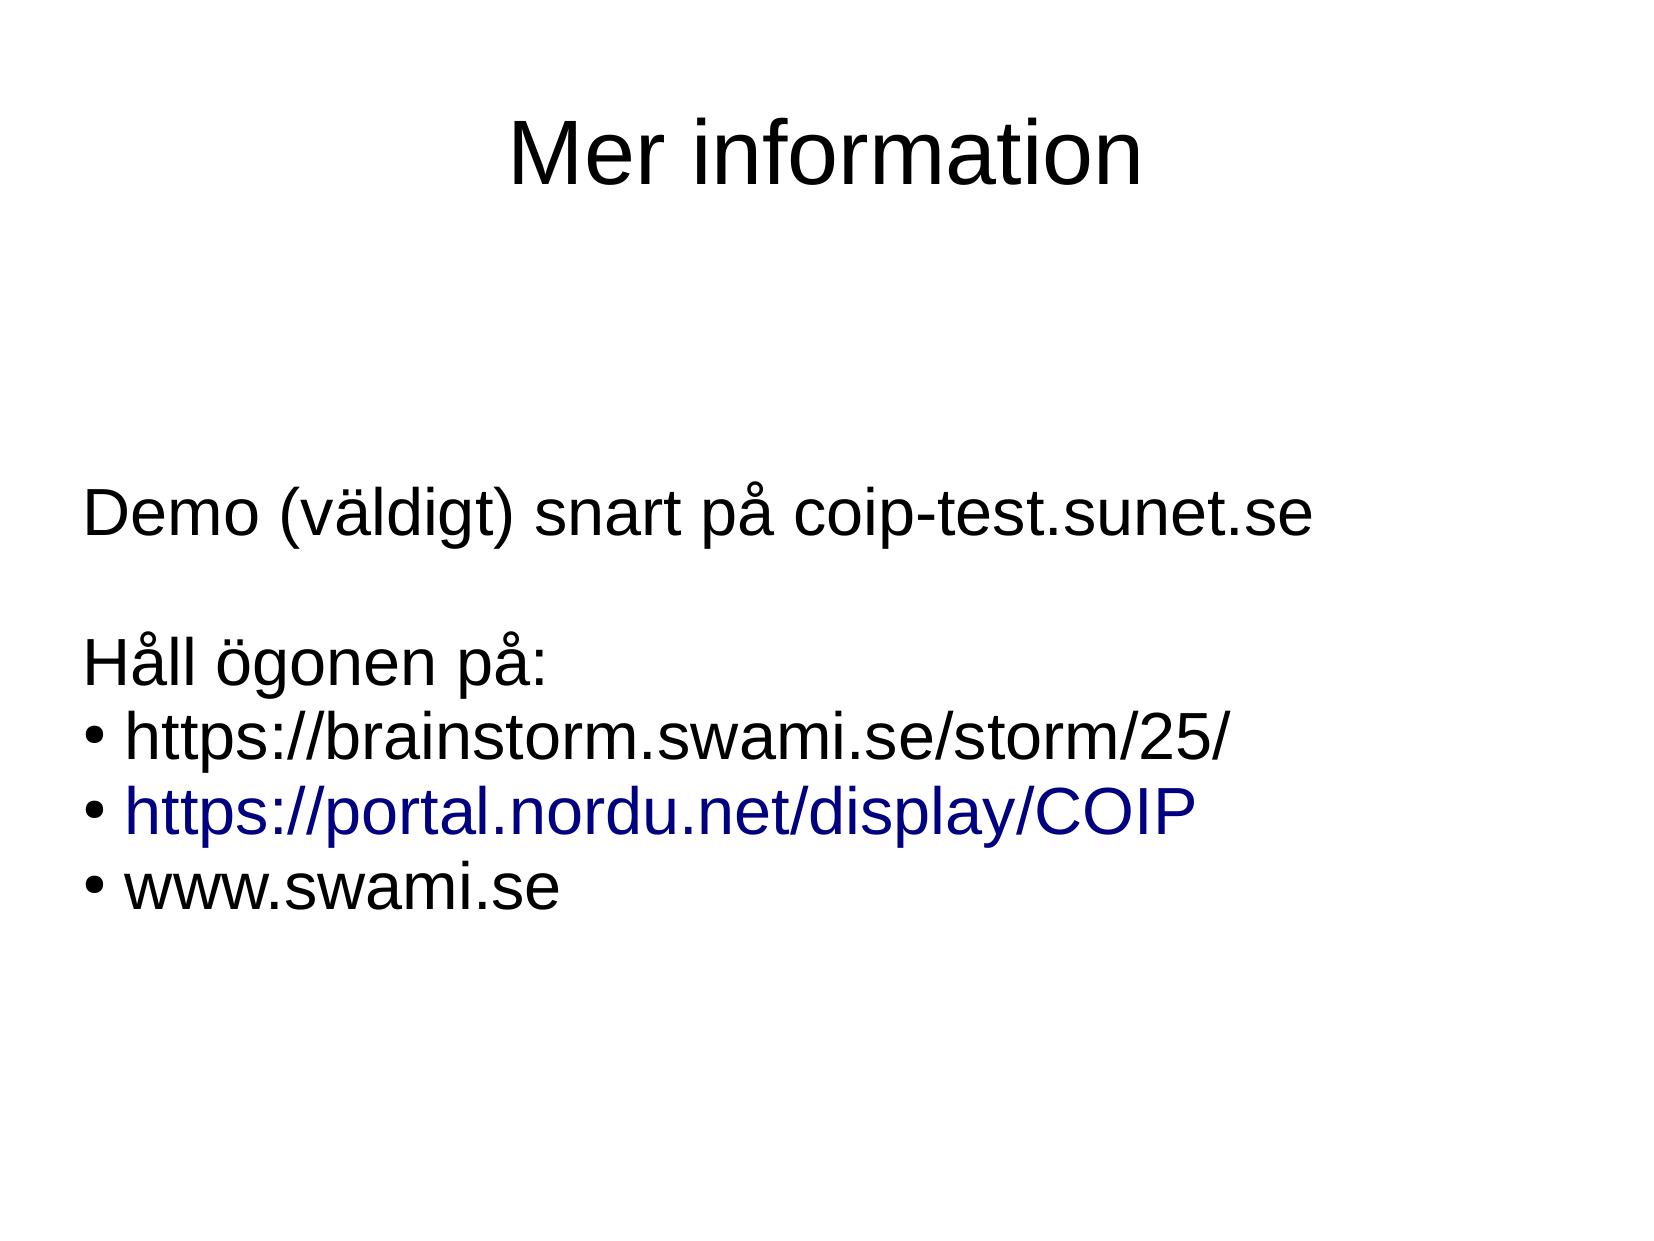

Mer information
# Demo (väldigt) snart på coip-test.sunet.se
Håll ögonen på:
 https://brainstorm.swami.se/storm/25/
 https://portal.nordu.net/display/COIP
 www.swami.se